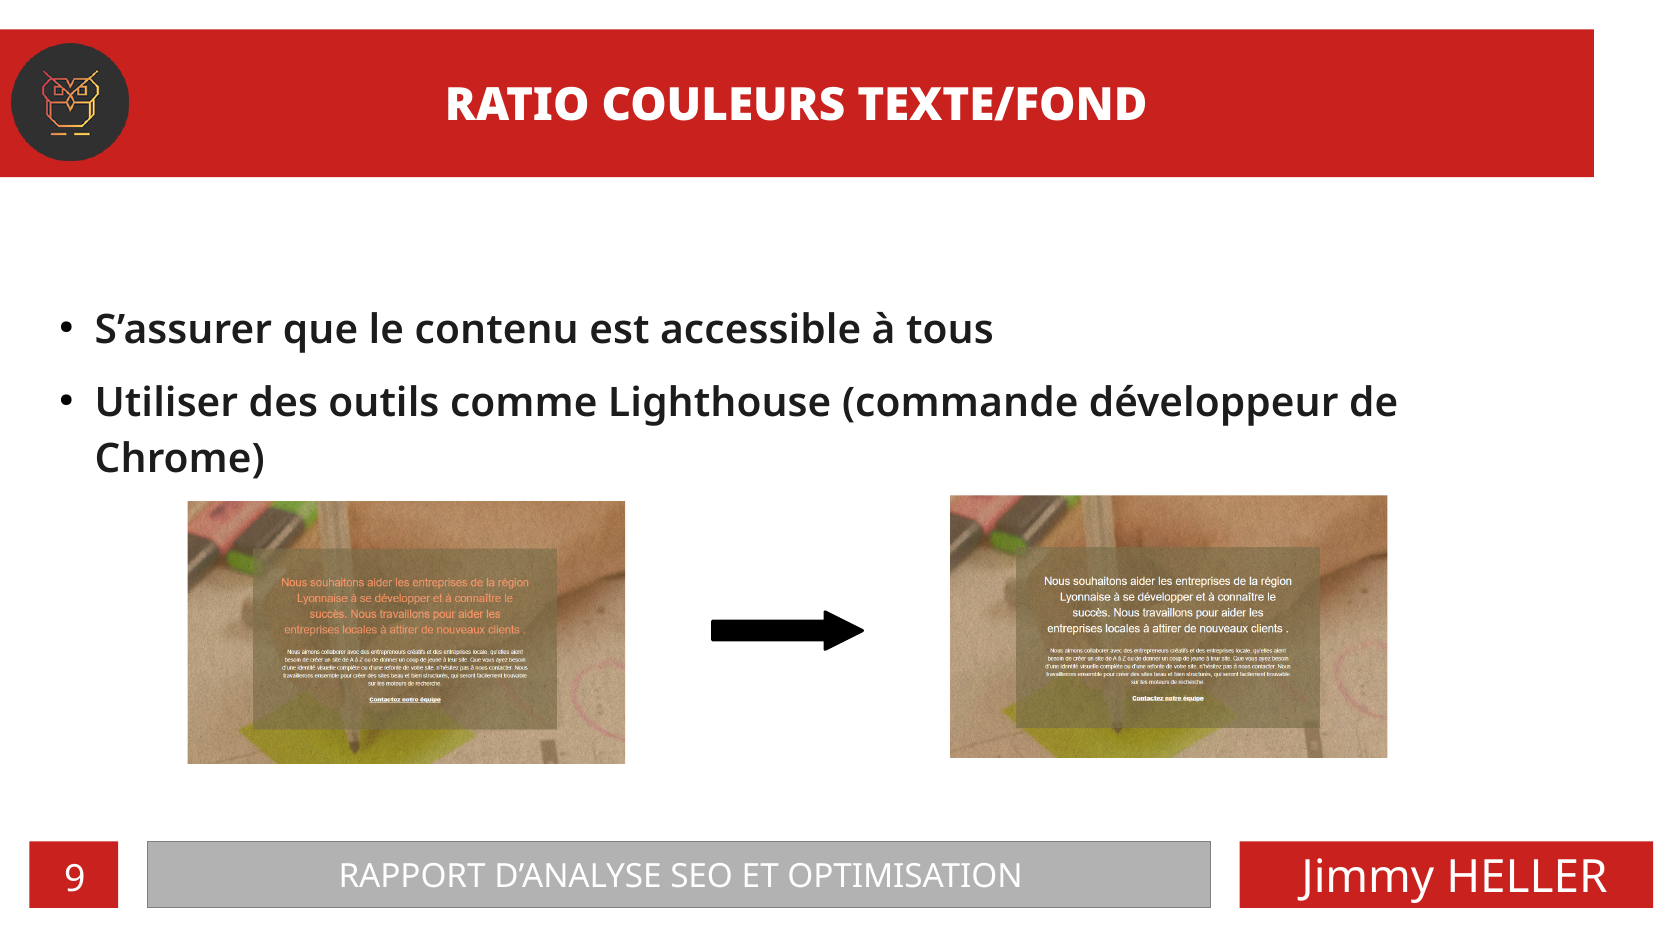

# RATIO COULEURS TEXTE/FOND
S’assurer que le contenu est accessible à tous
Utiliser des outils comme Lighthouse (commande développeur de Chrome)
RAPPORT D’ANALYSE SEO ET OPTIMISATION
9
Jimmy HELLER